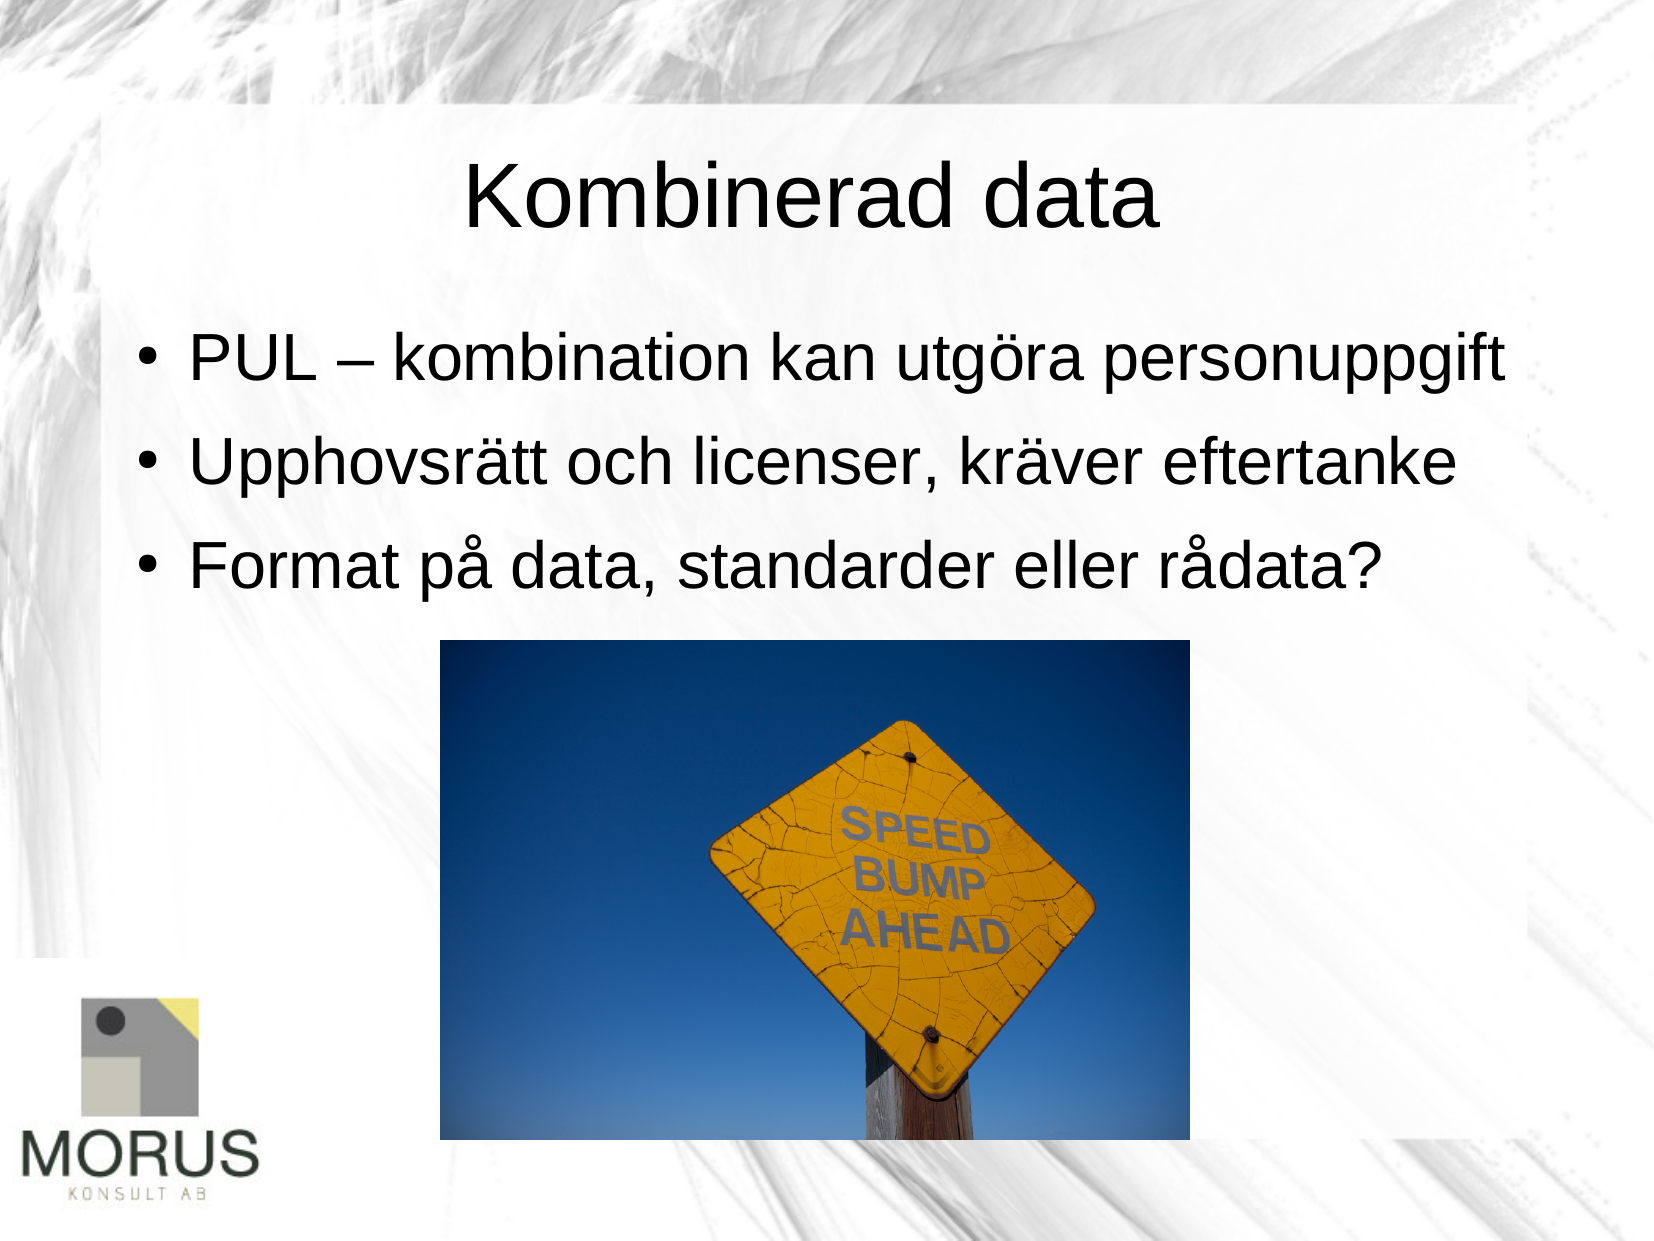

# Kombinerad data
PUL – kombination kan utgöra personuppgift
Upphovsrätt och licenser, kräver eftertanke
Format på data, standarder eller rådata?